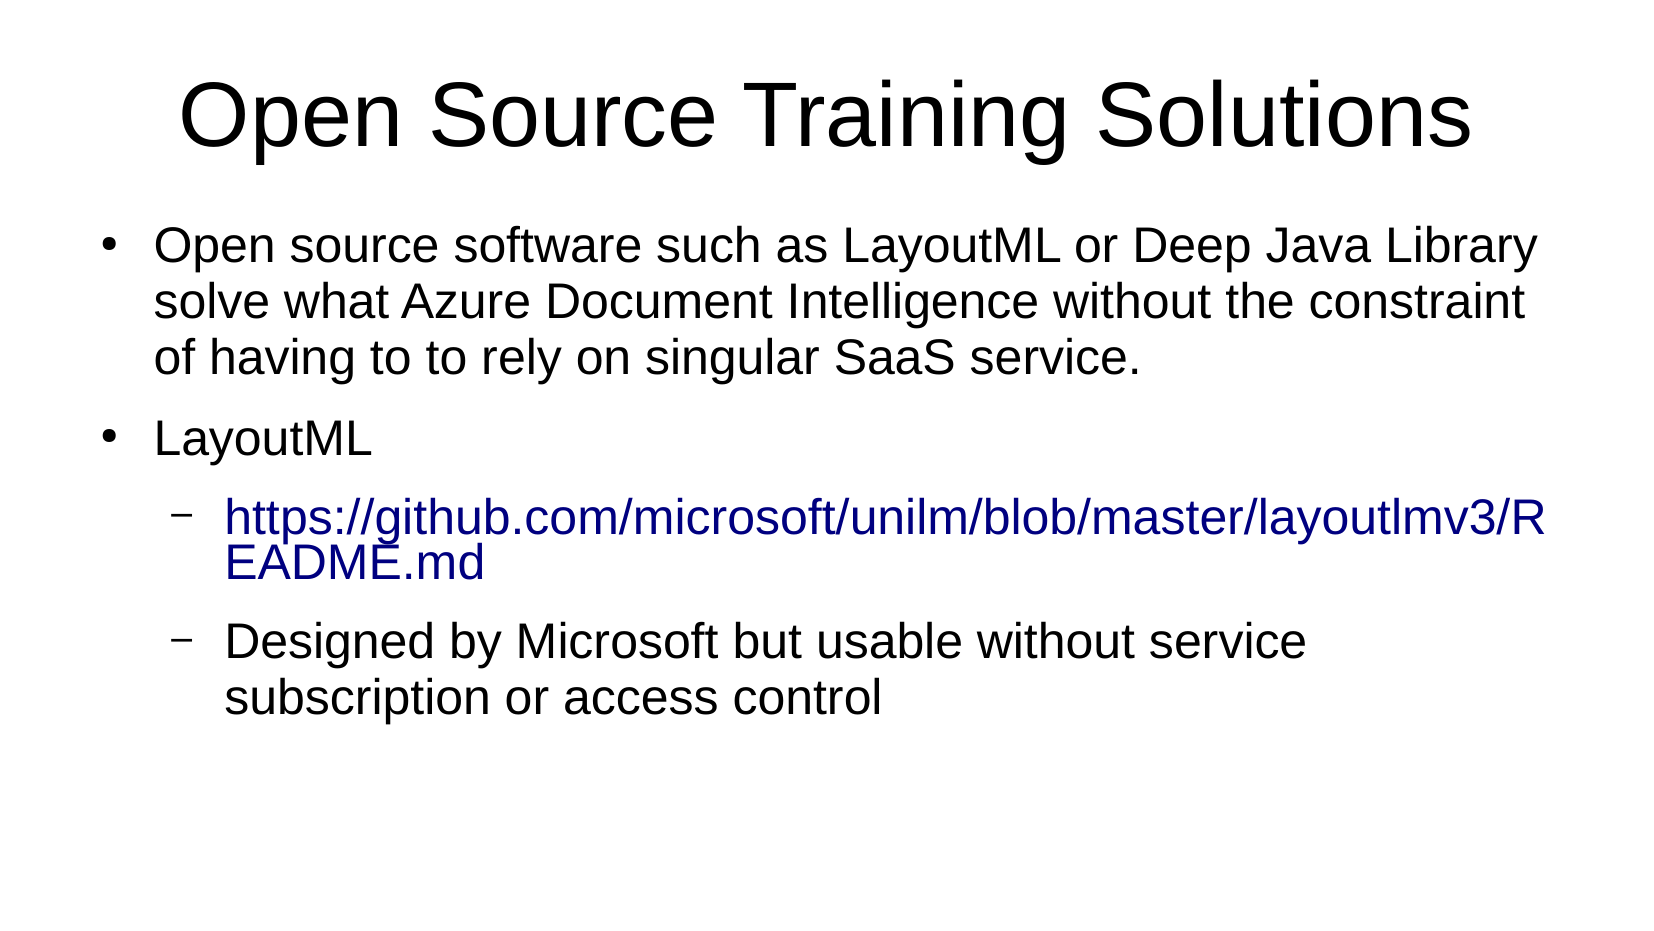

# Open Source Training Solutions
Open source software such as LayoutML or Deep Java Library solve what Azure Document Intelligence without the constraint of having to to rely on singular SaaS service.
LayoutML
https://github.com/microsoft/unilm/blob/master/layoutlmv3/README.md
Designed by Microsoft but usable without service subscription or access control